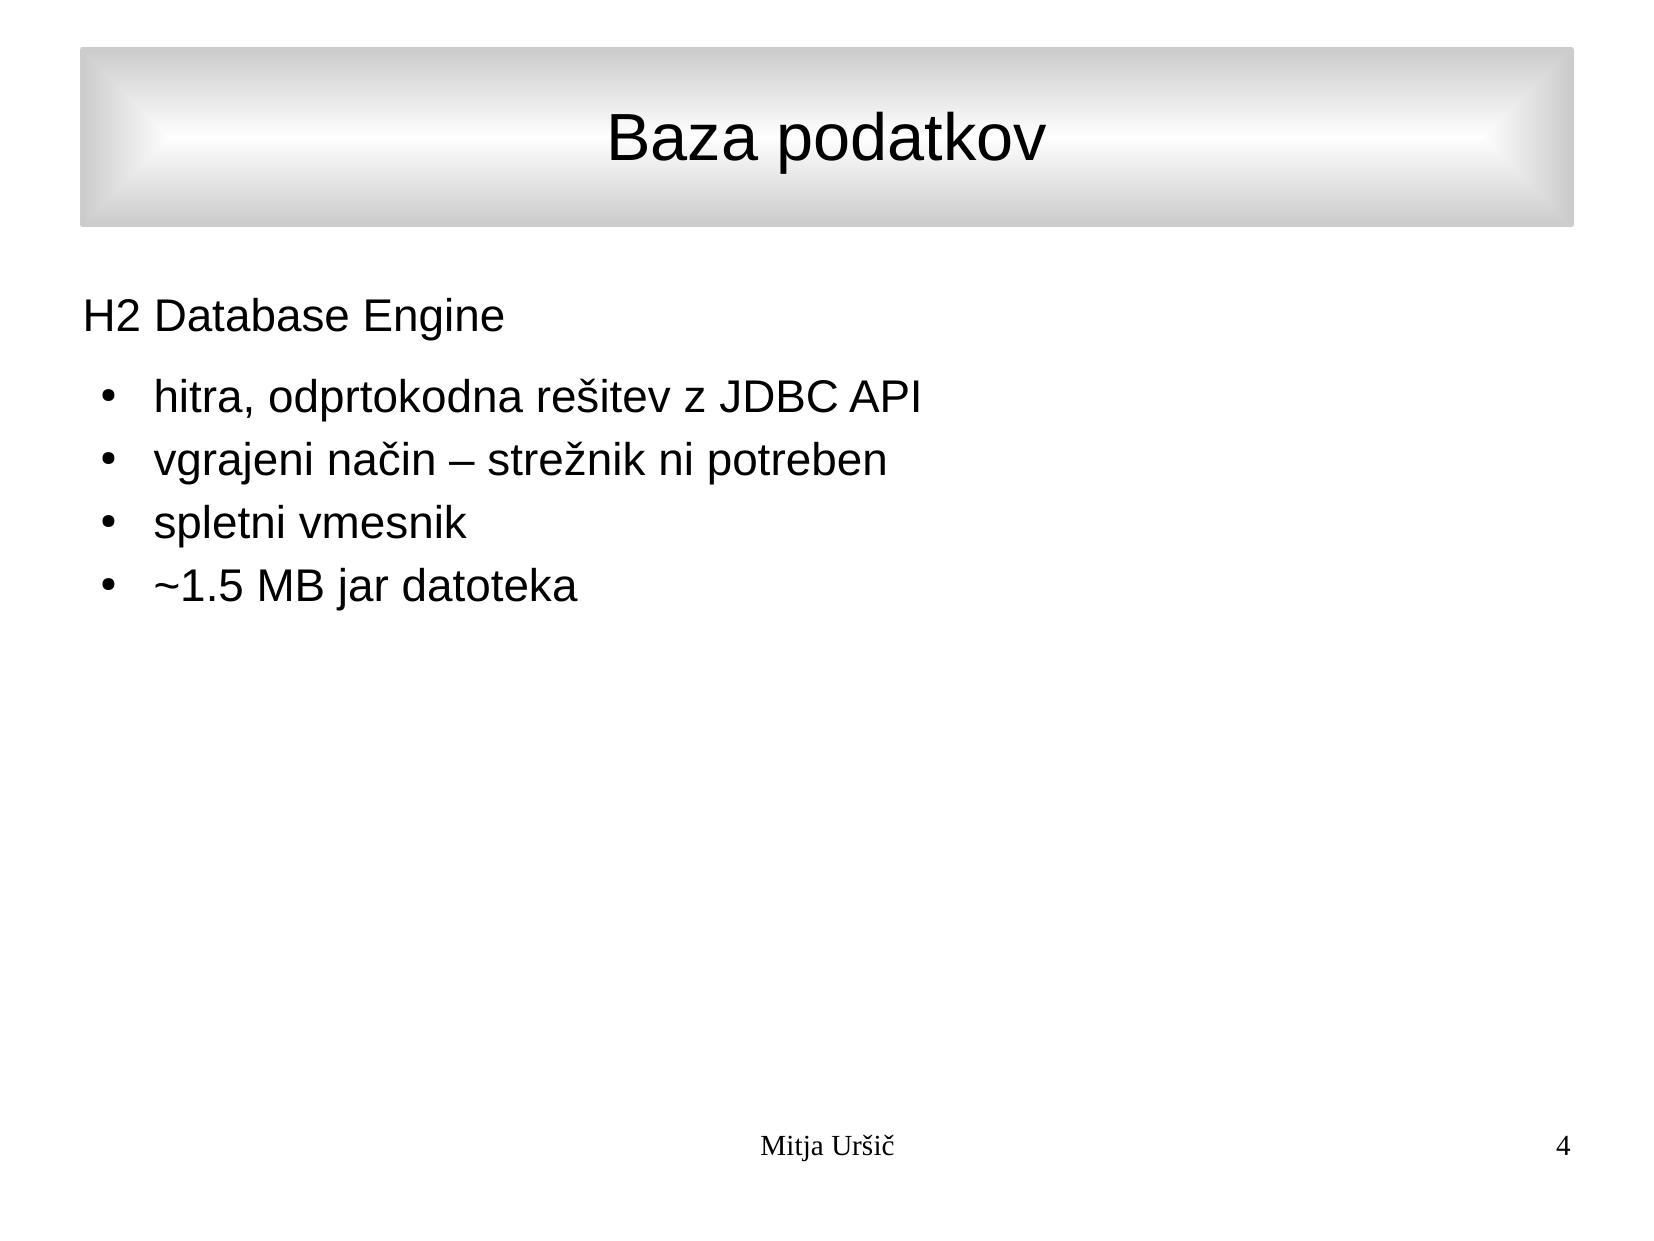

Baza podatkov
# H2 Database Engine
hitra, odprtokodna rešitev z JDBC API
vgrajeni način – strežnik ni potreben
spletni vmesnik
~1.5 MB jar datoteka
Mitja Uršič
4